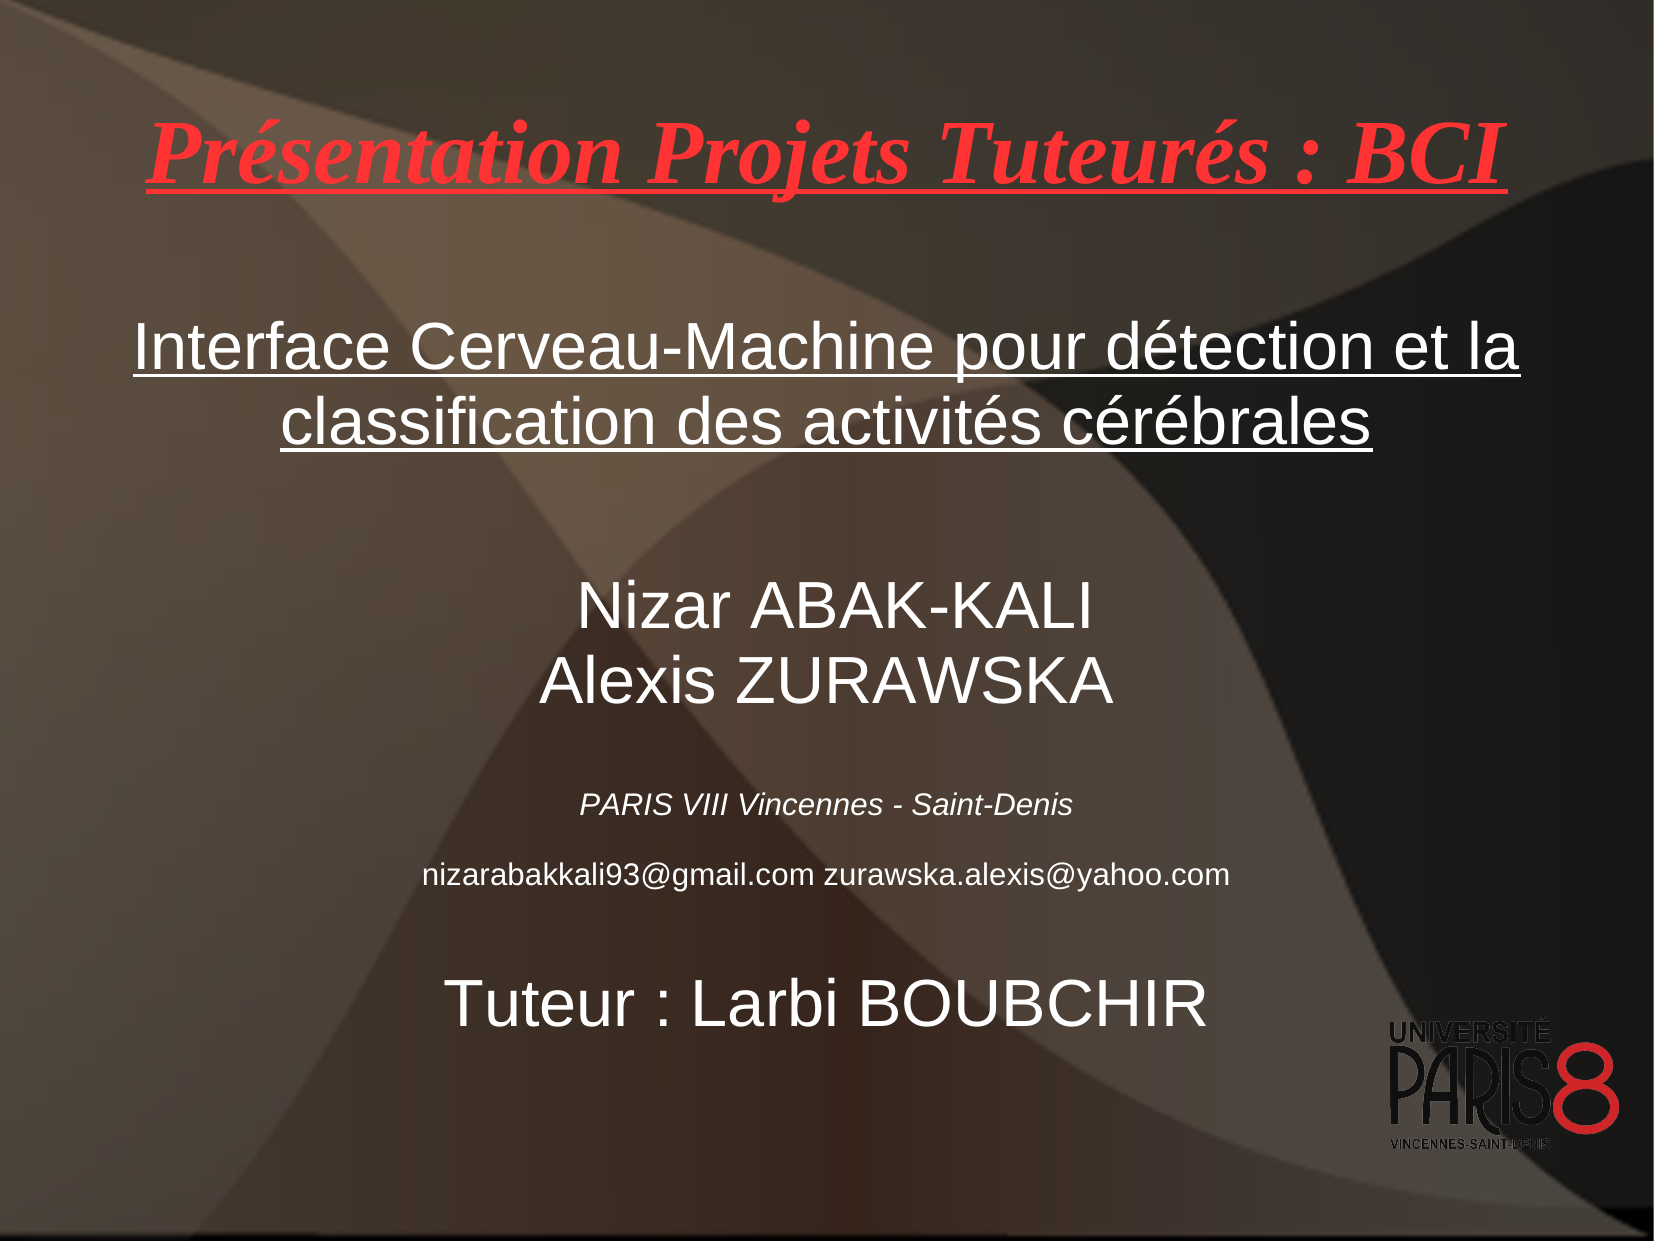

# Présentation Projets Tuteurés : BCI
Interface Cerveau-Machine pour détection et la classification des activités cérébrales
 Nizar ABAK-KALI
Alexis ZURAWSKA
PARIS VIII Vincennes - Saint-Denis
nizarabakkali93@gmail.com zurawska.alexis@yahoo.com
Tuteur : Larbi BOUBCHIR